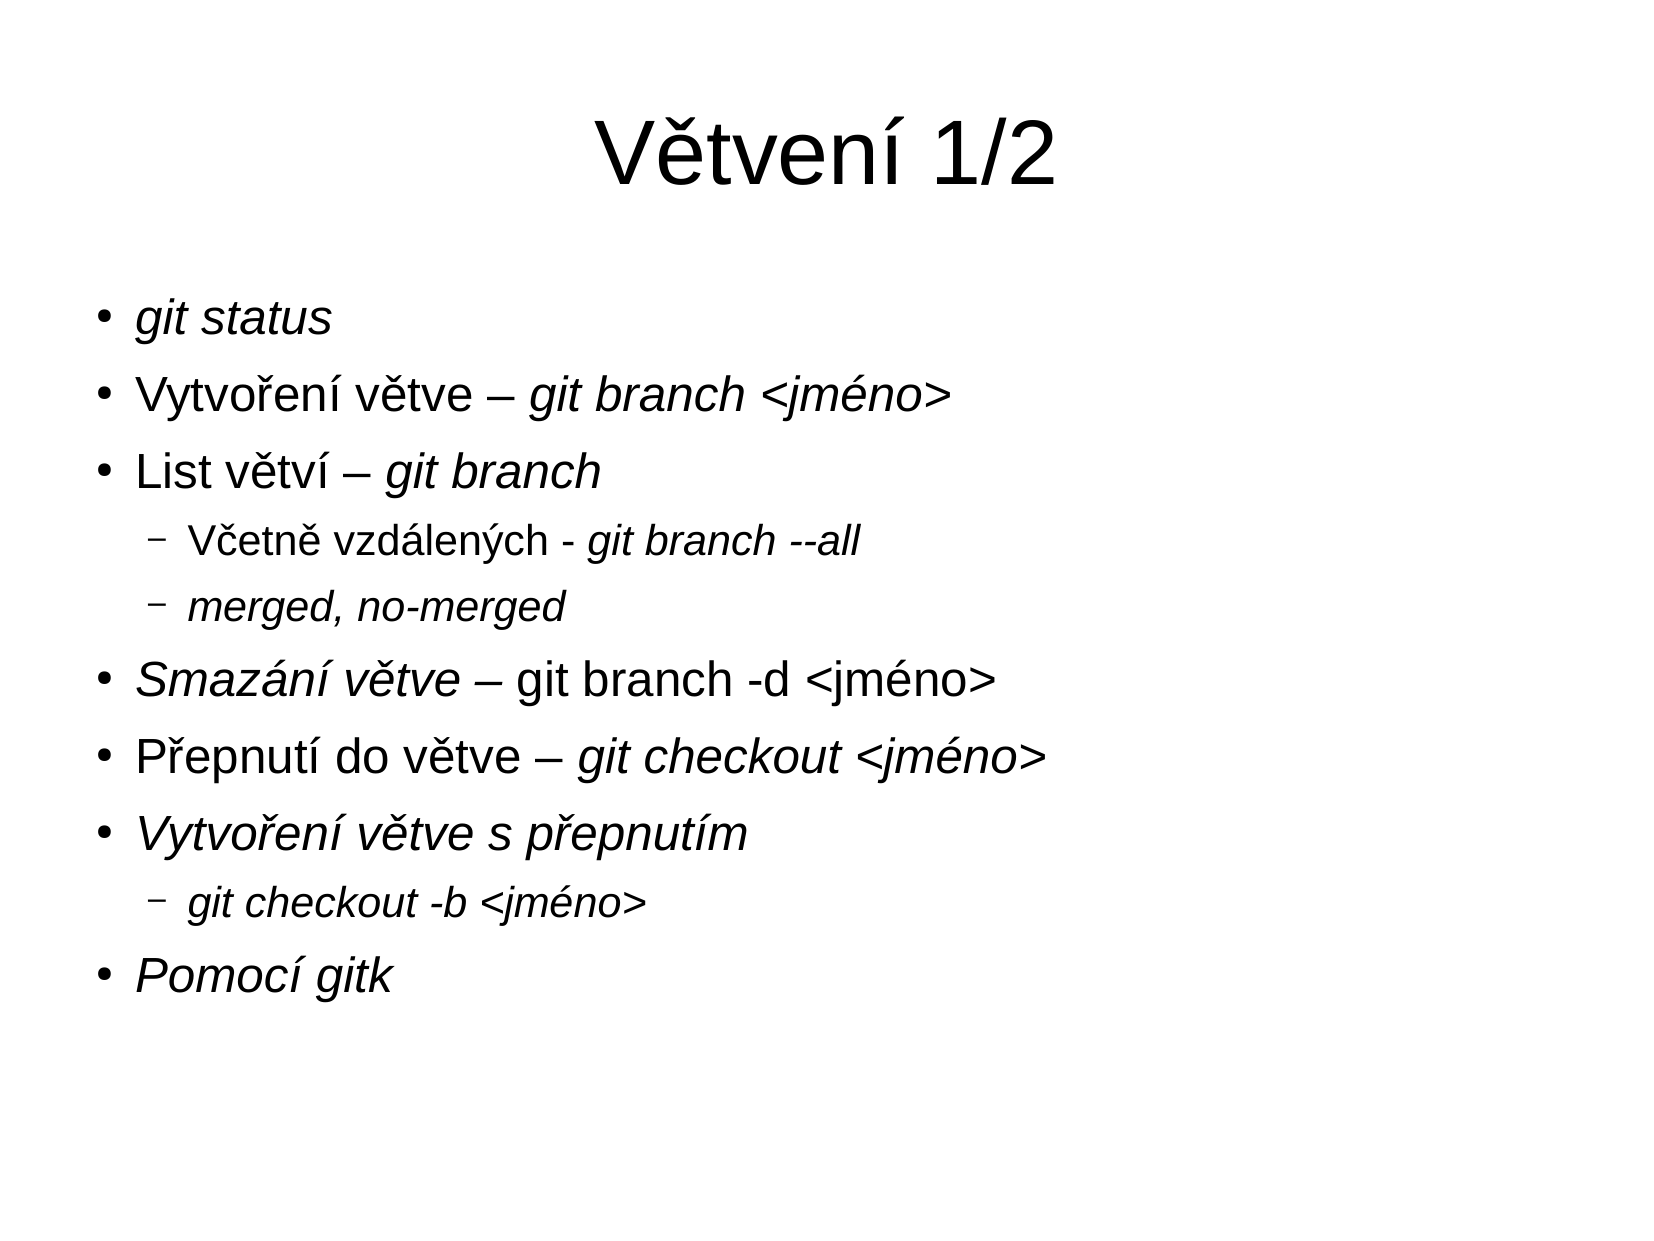

# Větvení 1/2
git status
Vytvoření větve – git branch <jméno>
List větví – git branch
Včetně vzdálených - git branch --all
merged, no-merged
Smazání větve – git branch -d <jméno>
Přepnutí do větve – git checkout <jméno>
Vytvoření větve s přepnutím
git checkout -b <jméno>
Pomocí gitk